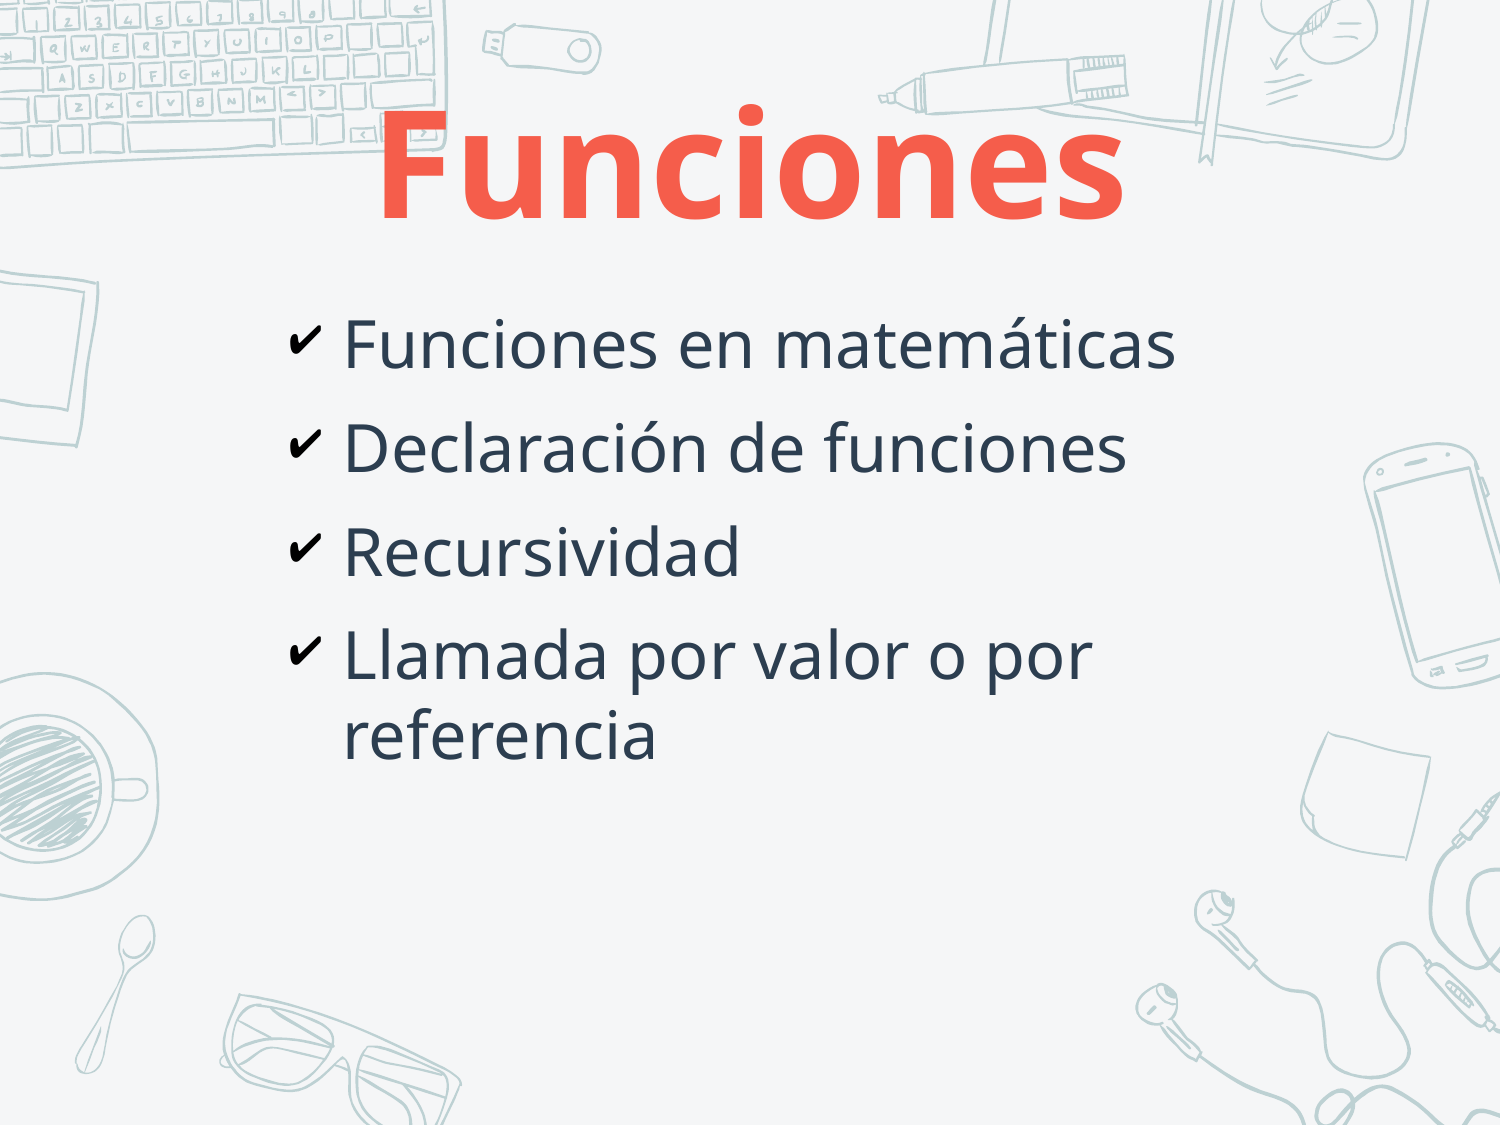

# Funciones
Funciones en matemáticas
Declaración de funciones
Recursividad
Llamada por valor o por referencia